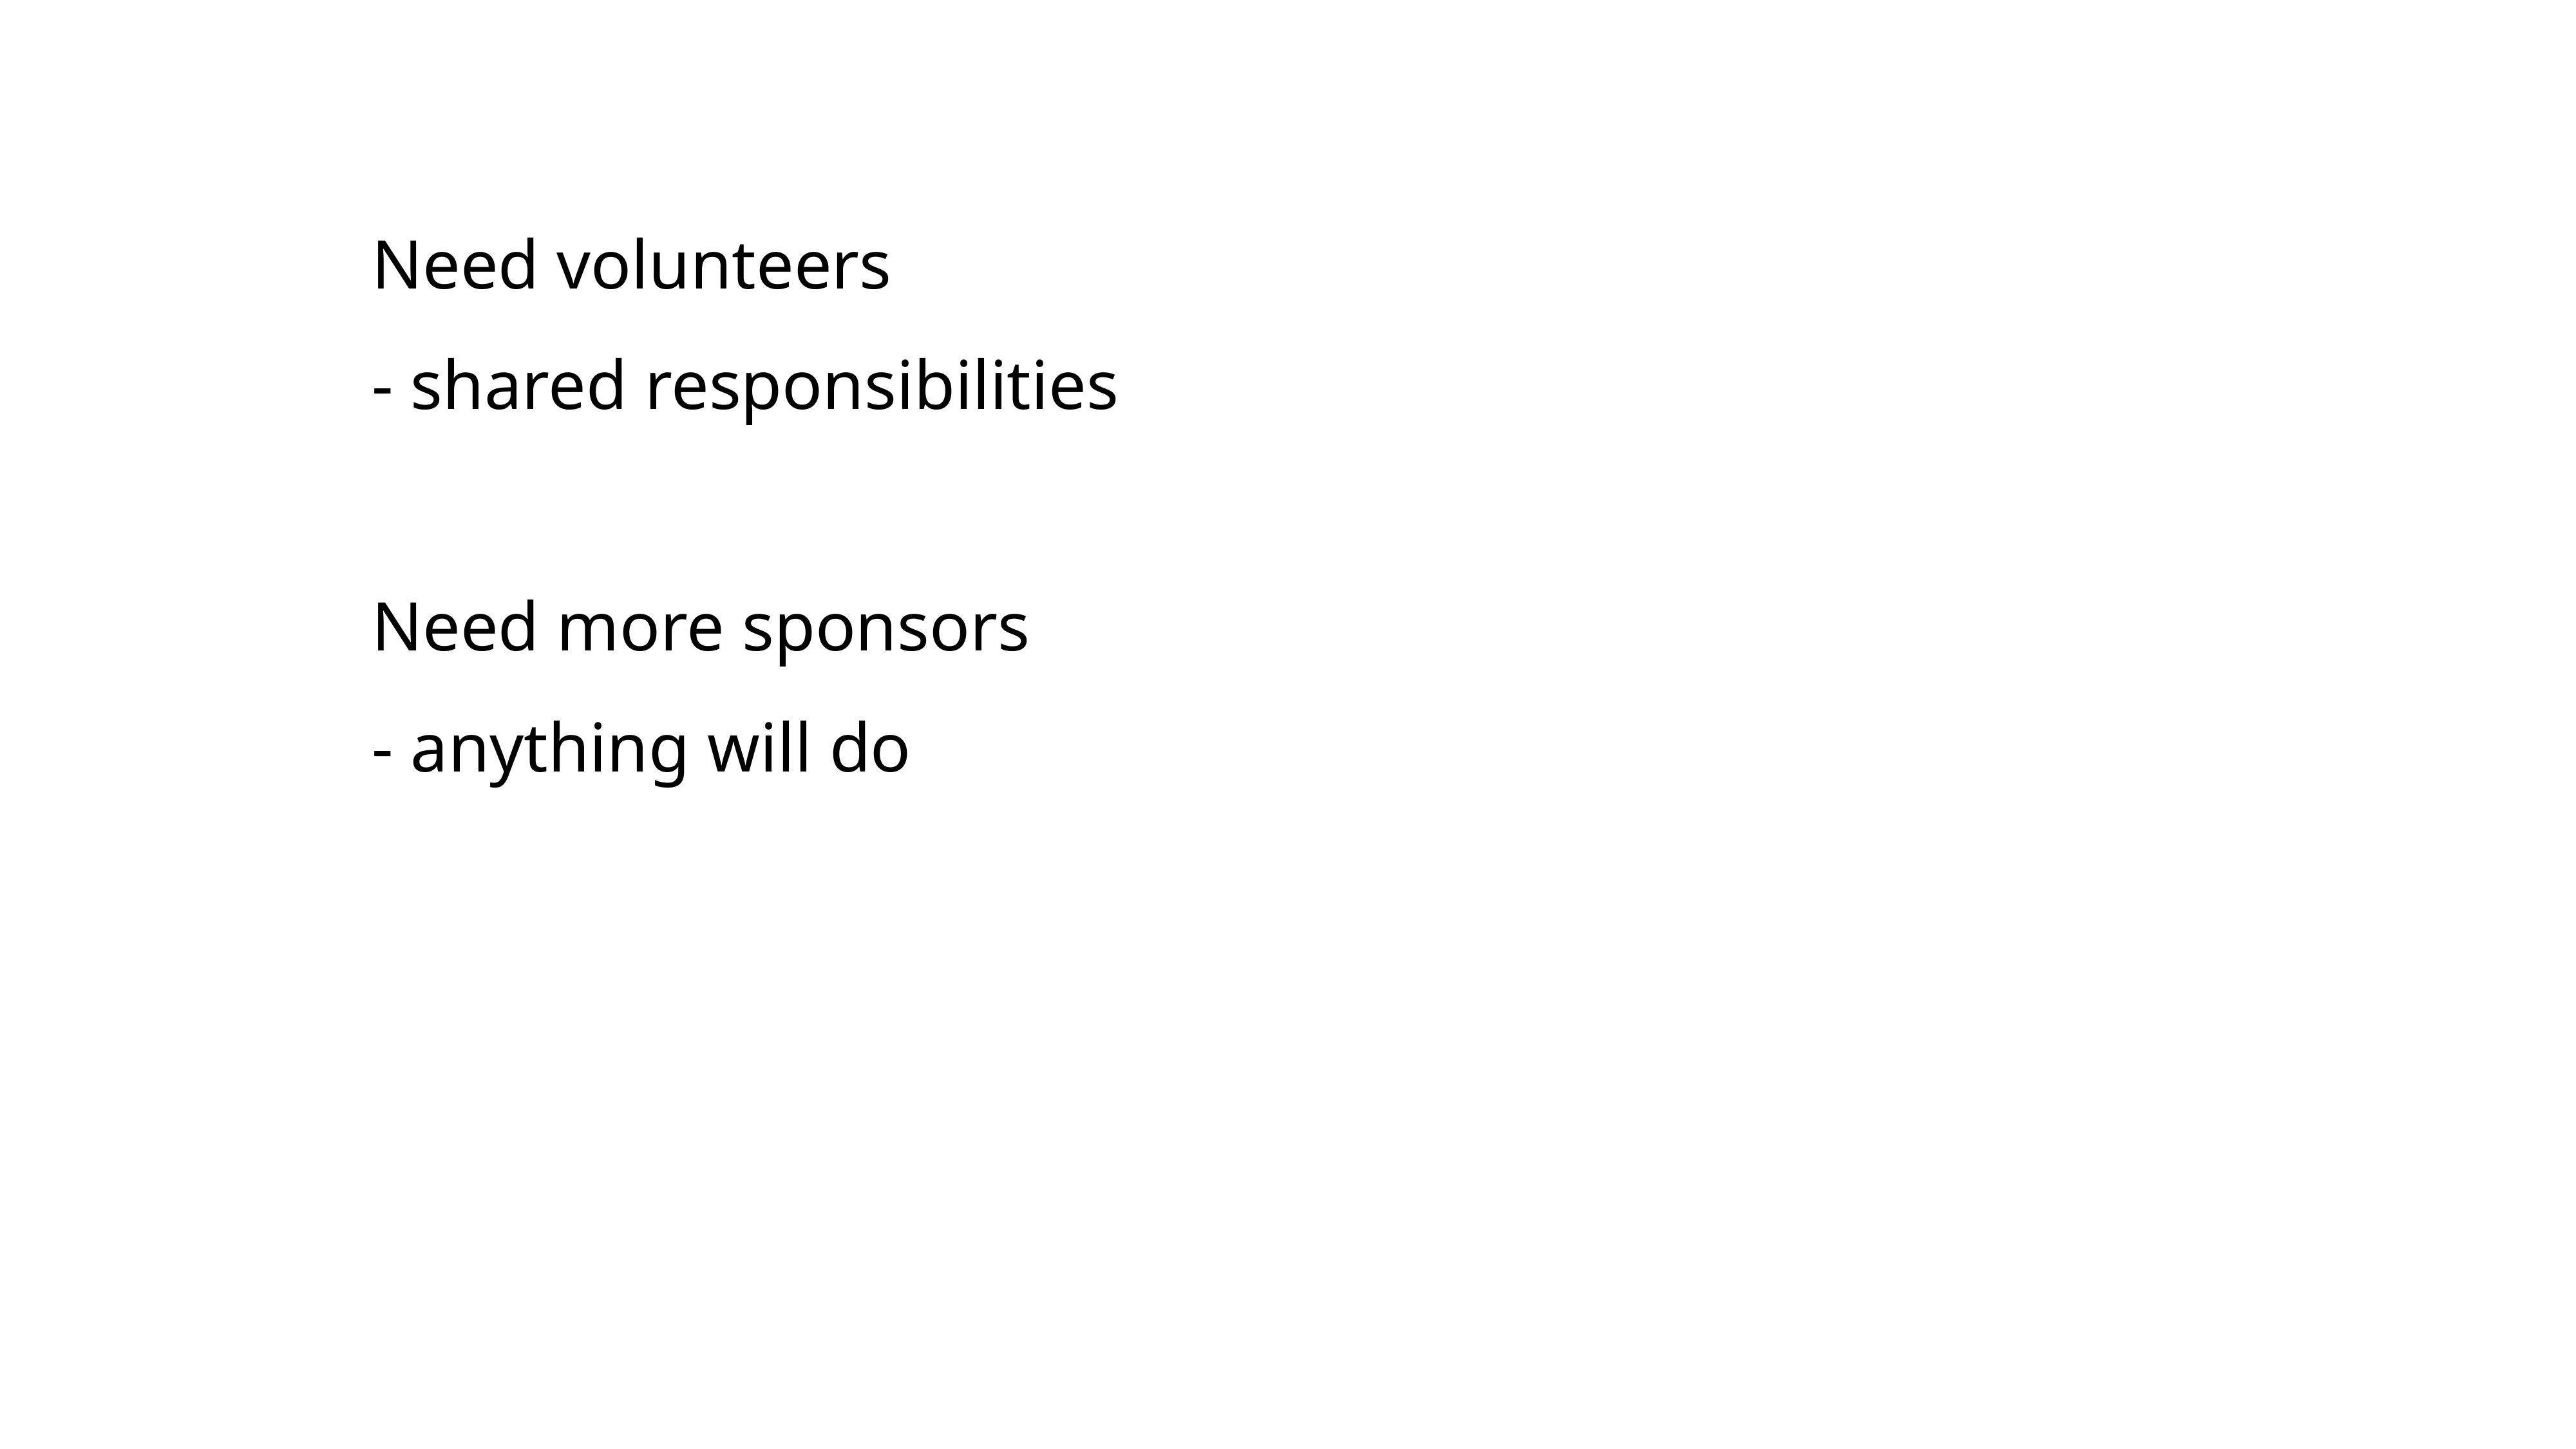

Need volunteers
- shared responsibilities
Need more sponsors
- anything will do